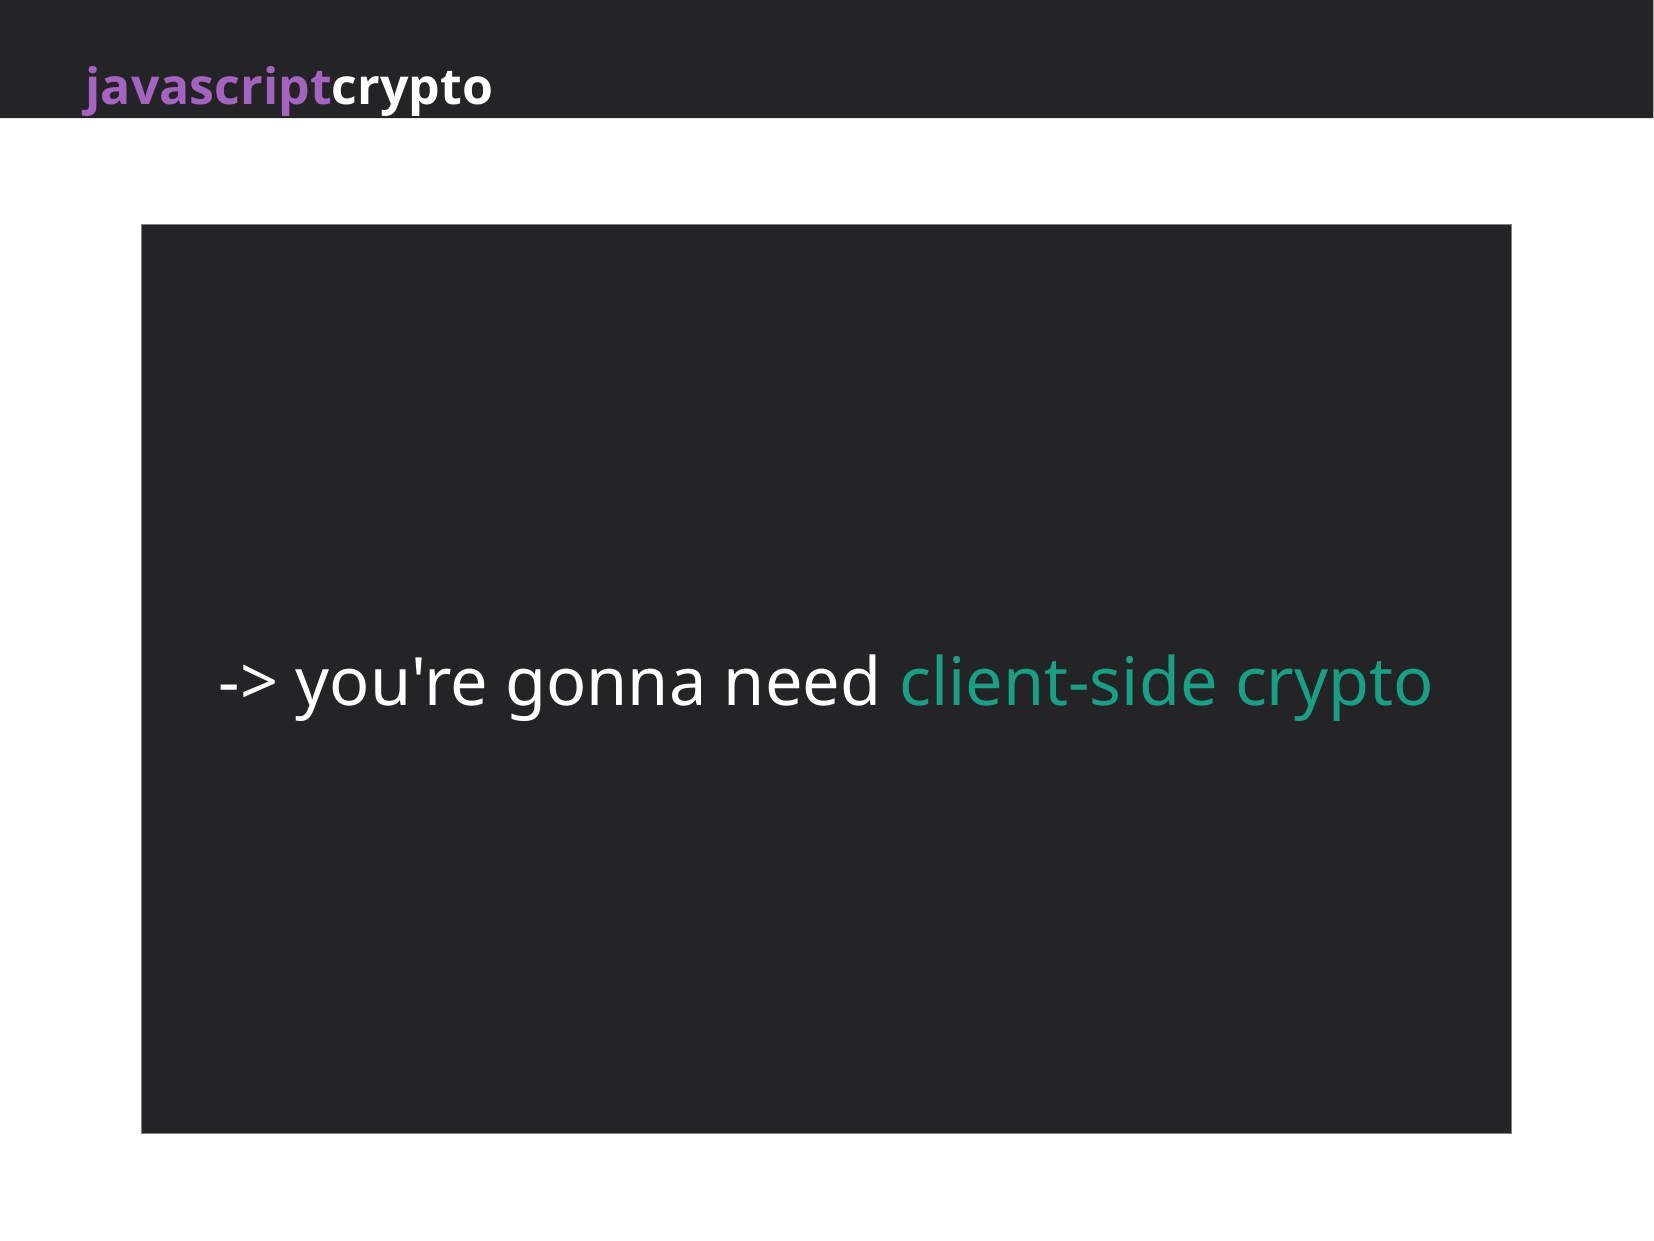

javascriptcrypto
-> you're gonna need client-side crypto
encrypt shit